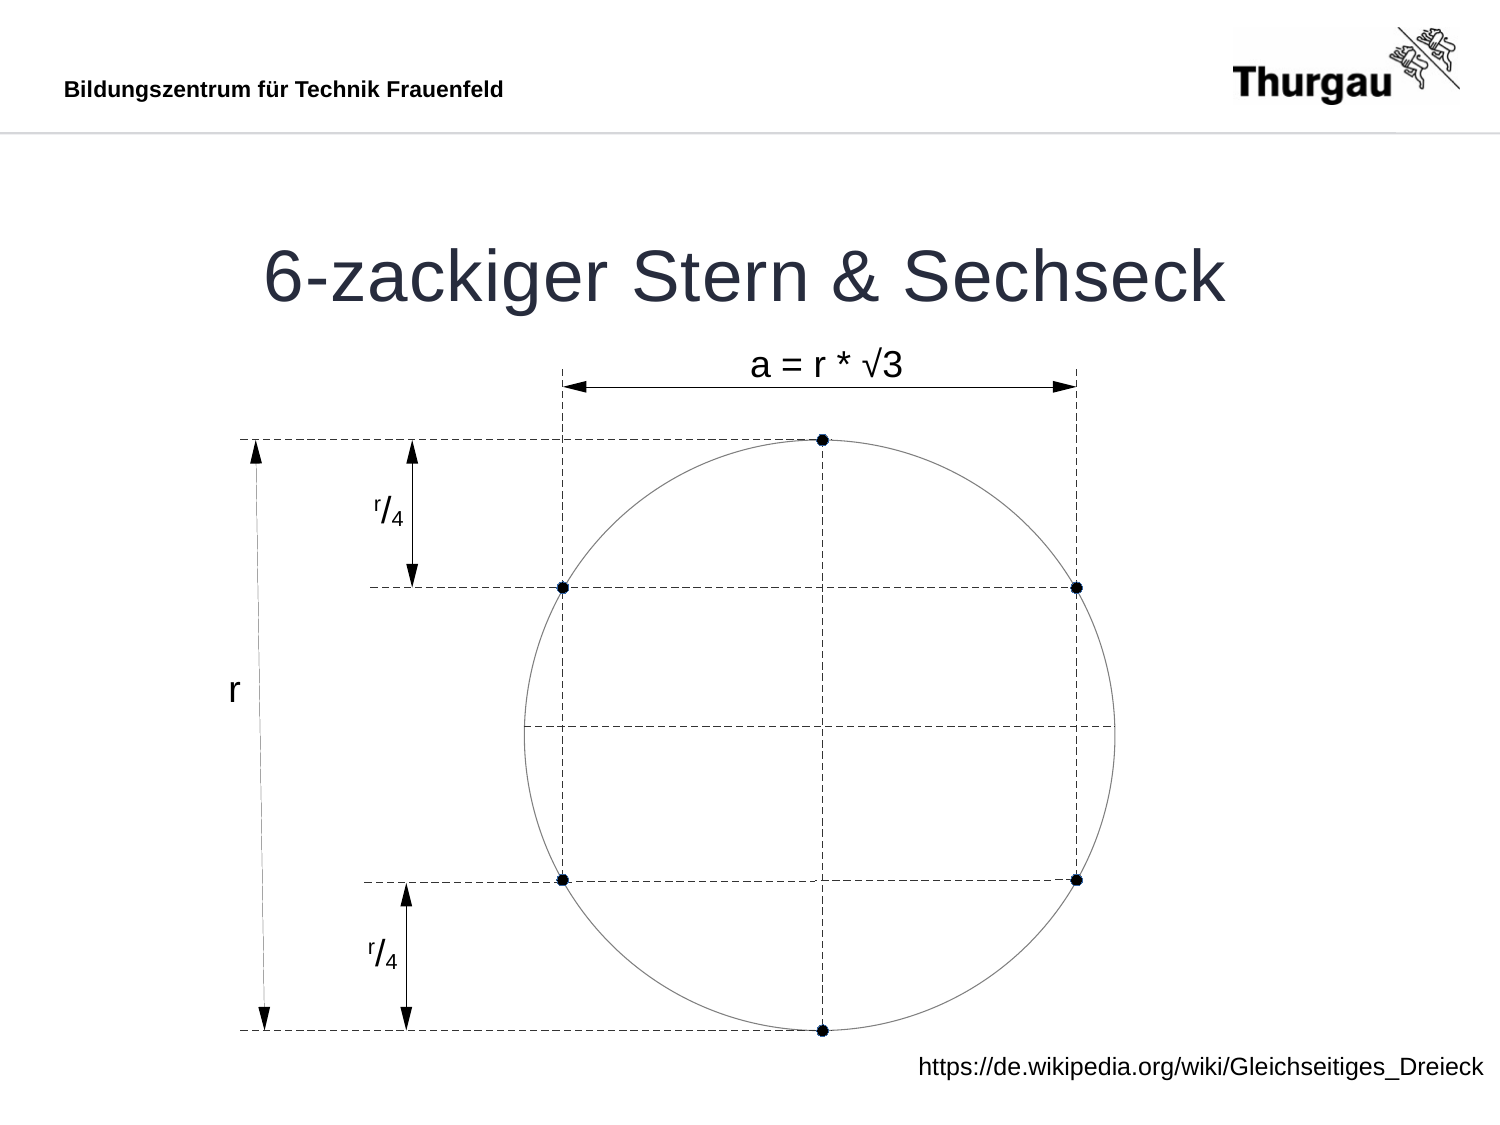

Bildungszentrum für Technik Frauenfeld
6-zackiger Stern & Sechseck
a = r * √3
r/4
r
r/4
https://de.wikipedia.org/wiki/Gleichseitiges_Dreieck